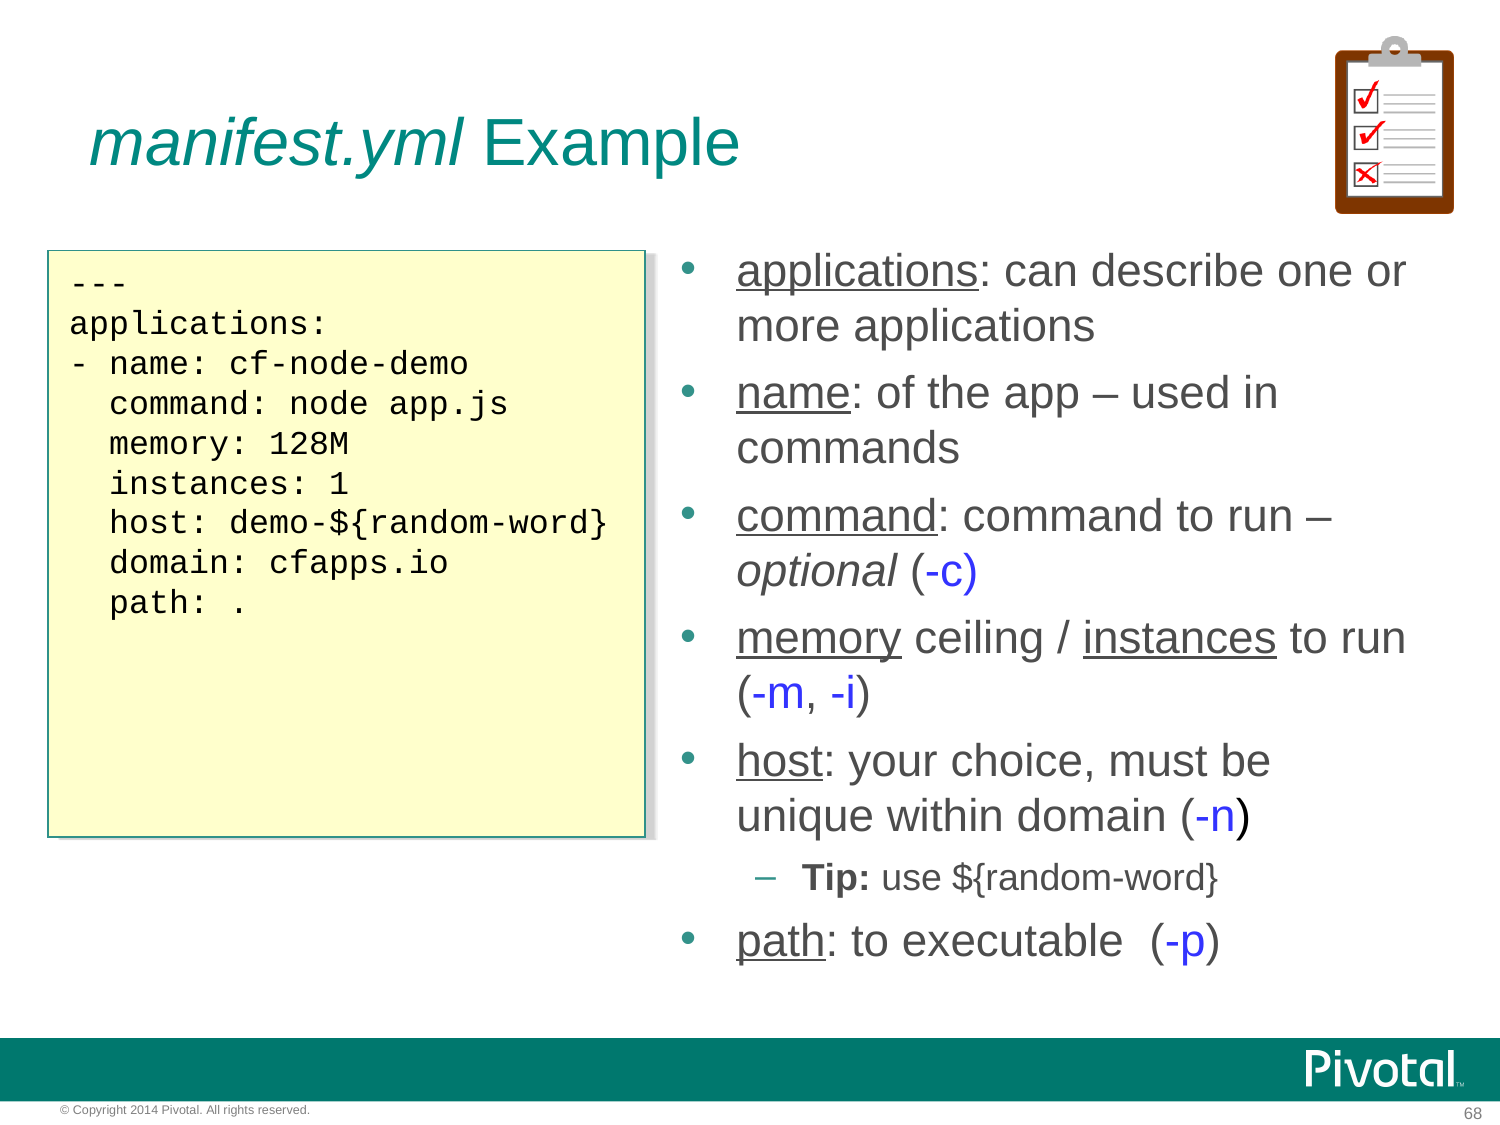

# manifest.yml Example
applications: can describe one or more applications
name: of the app – used in commands
command: command to run – optional (-c)
memory ceiling / instances to run (-m, -i)
host: your choice, must be unique within domain (-n)
Tip: use ${random-word}
path: to executable (-p)
---
applications:
- name: cf-node-demo
 command: node app.js
 memory: 128M
 instances: 1
 host: demo-${random-word}
 domain: cfapps.io
 path: .